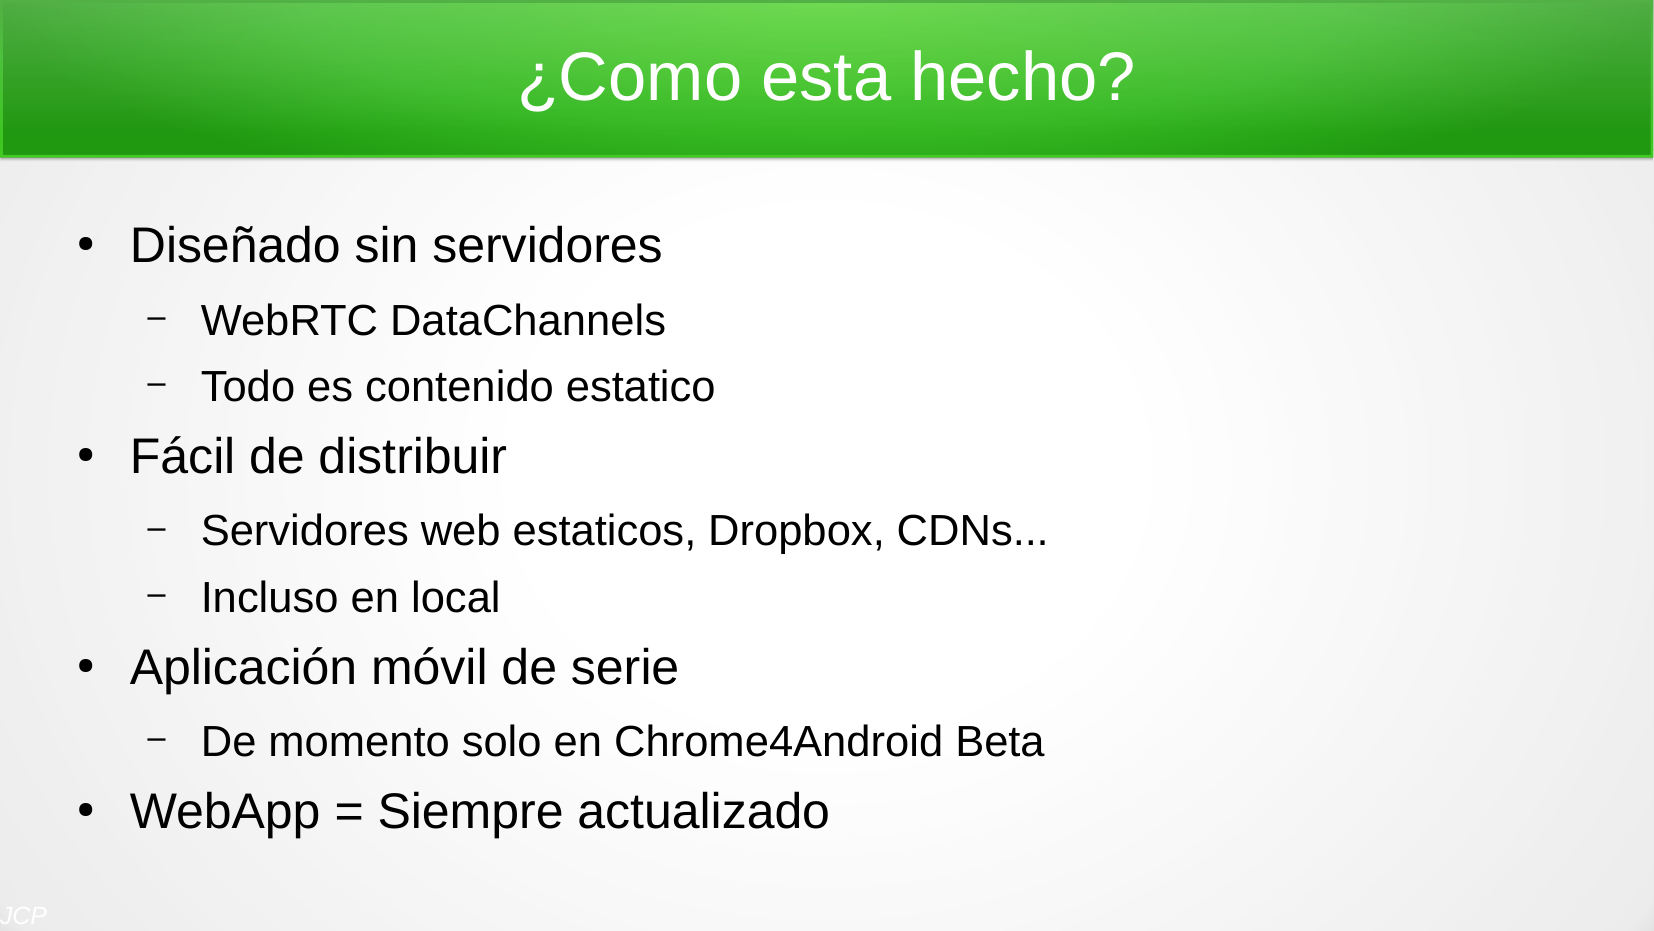

# ¿Como esta hecho?
Diseñado sin servidores
WebRTC DataChannels
Todo es contenido estatico
Fácil de distribuir
Servidores web estaticos, Dropbox, CDNs...
Incluso en local
Aplicación móvil de serie
De momento solo en Chrome4Android Beta
WebApp = Siempre actualizado
JCP